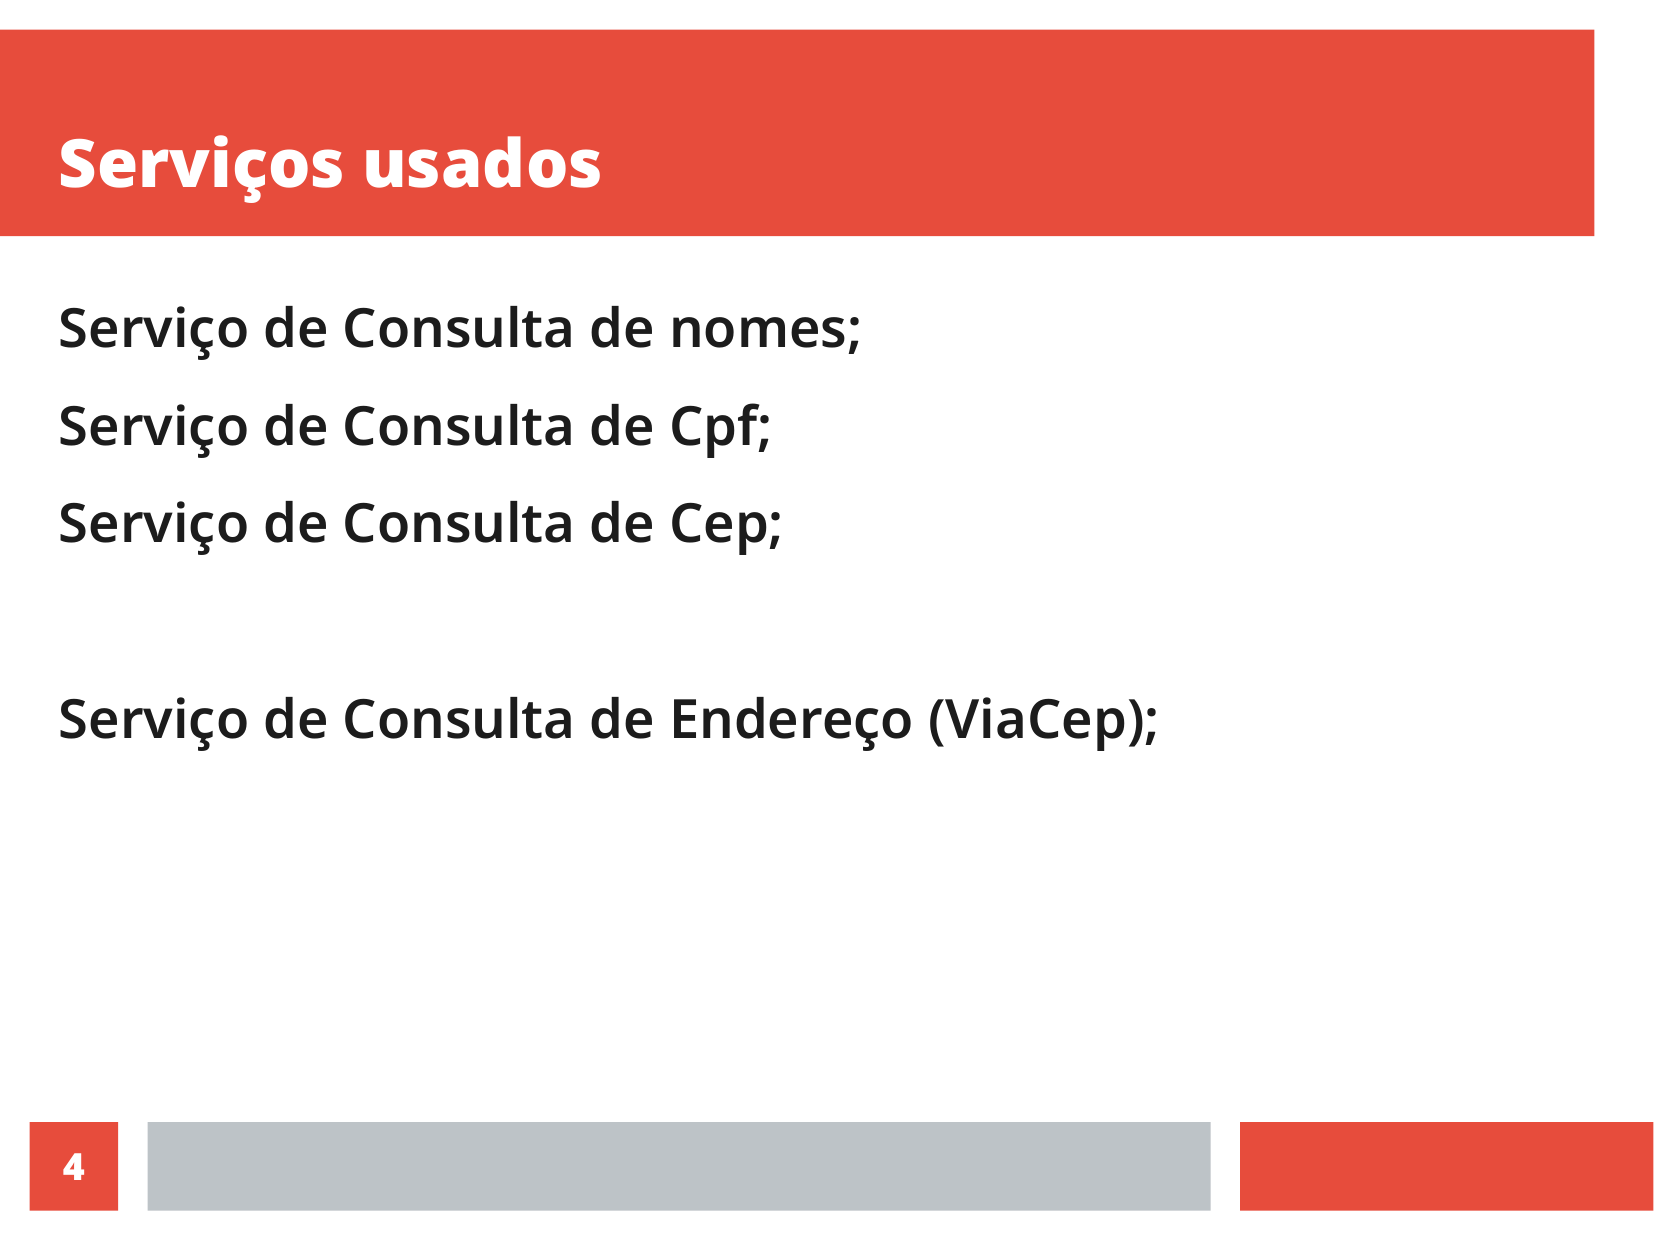

# Serviços usados
Serviço de Consulta de nomes;
Serviço de Consulta de Cpf;
Serviço de Consulta de Cep;
Serviço de Consulta de Endereço (ViaCep);
4